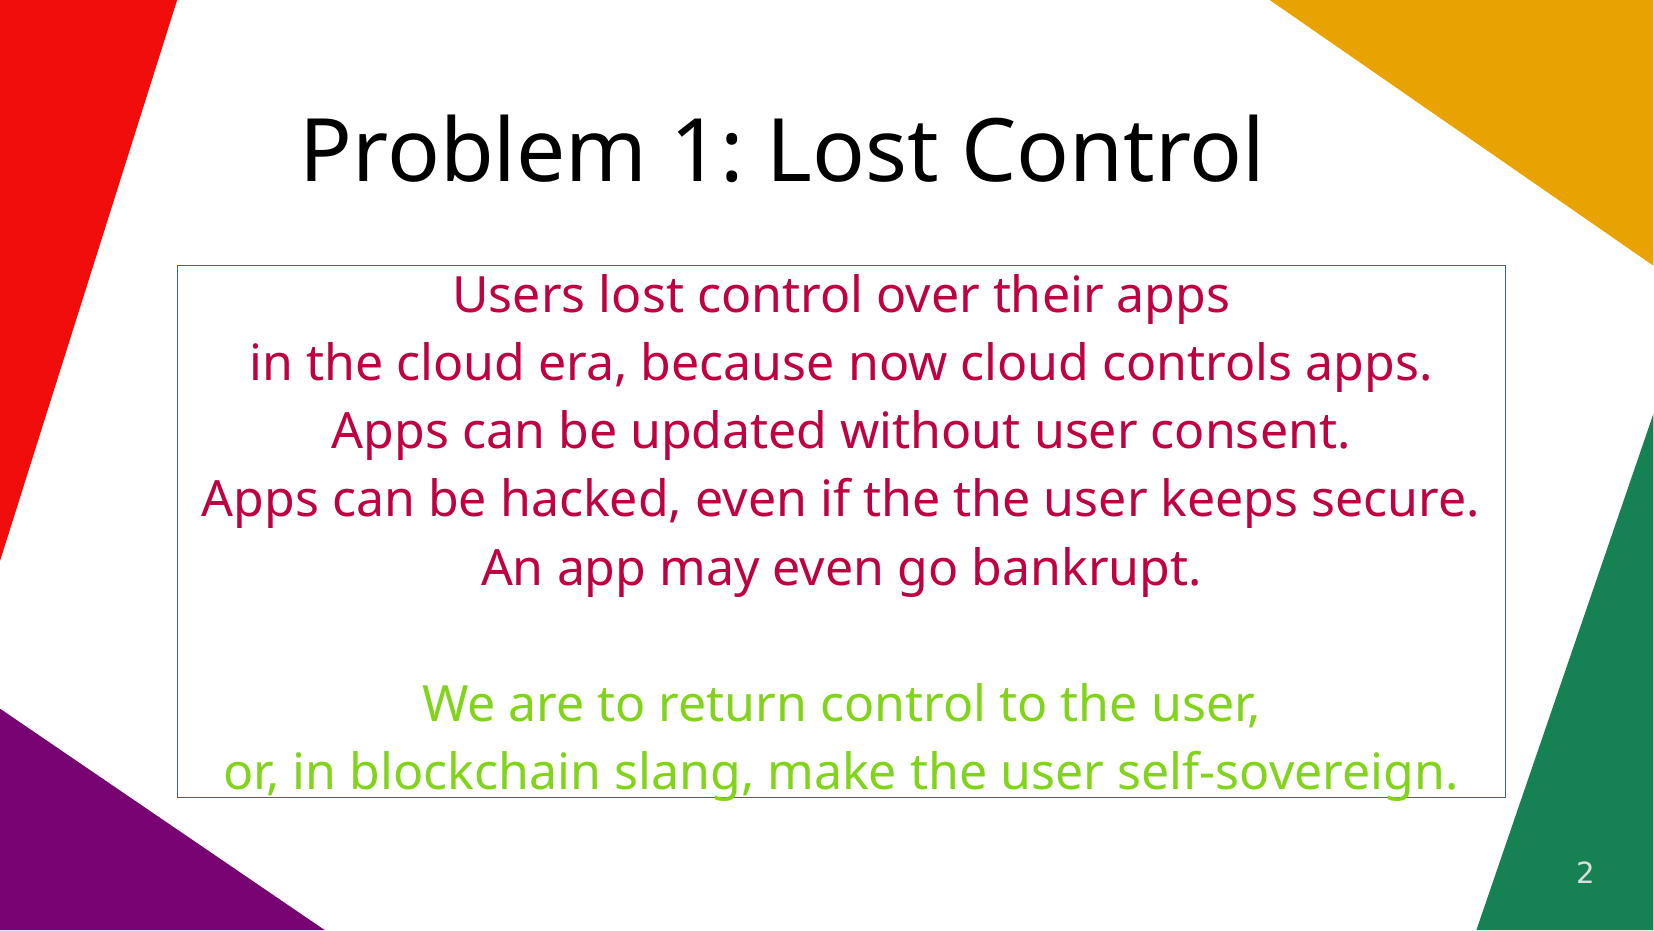

Problem 1: Lost Control
Users lost control over their apps
in the cloud era, because now cloud controls apps.
Apps can be updated without user consent.
Apps can be hacked, even if the the user keeps secure.
An app may even go bankrupt.
We are to return control to the user,
or, in blockchain slang, make the user self-sovereign.
2